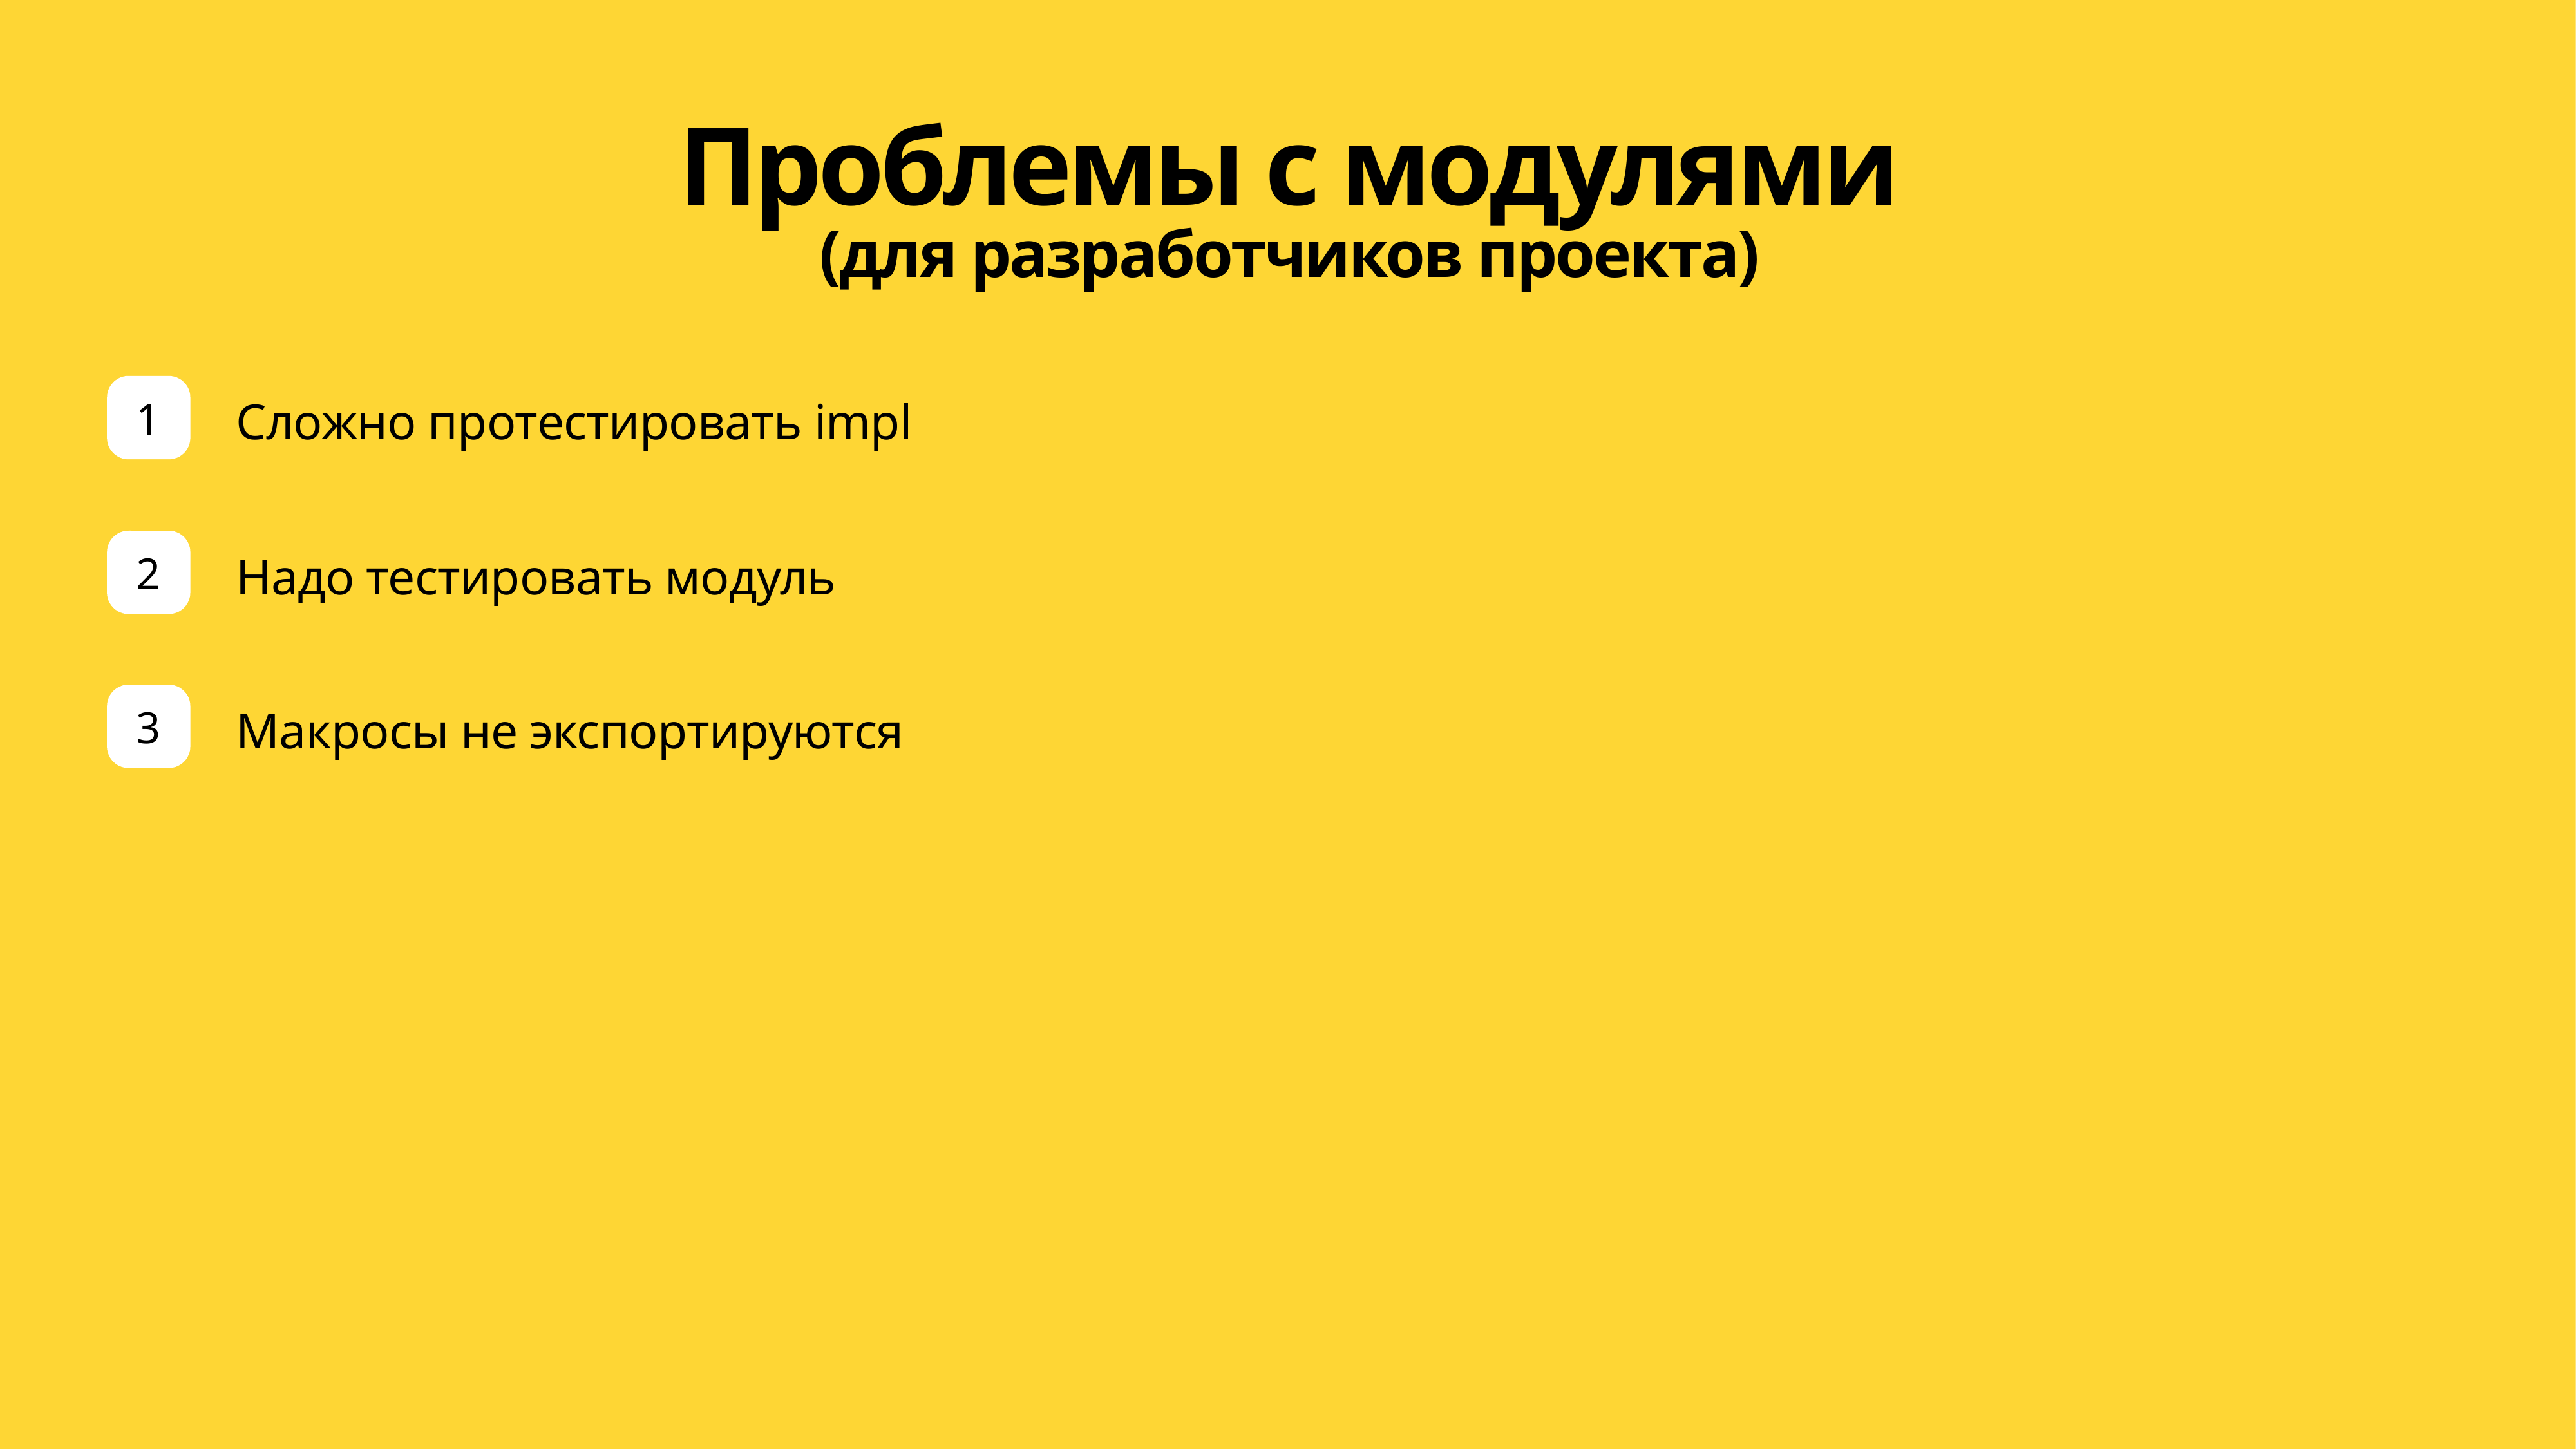

Проблемы с модулями
# (для разработчиков проекта)
1
Сложно протестировать impl
2
Надо тестировать модуль
3
Макросы не экспортируются